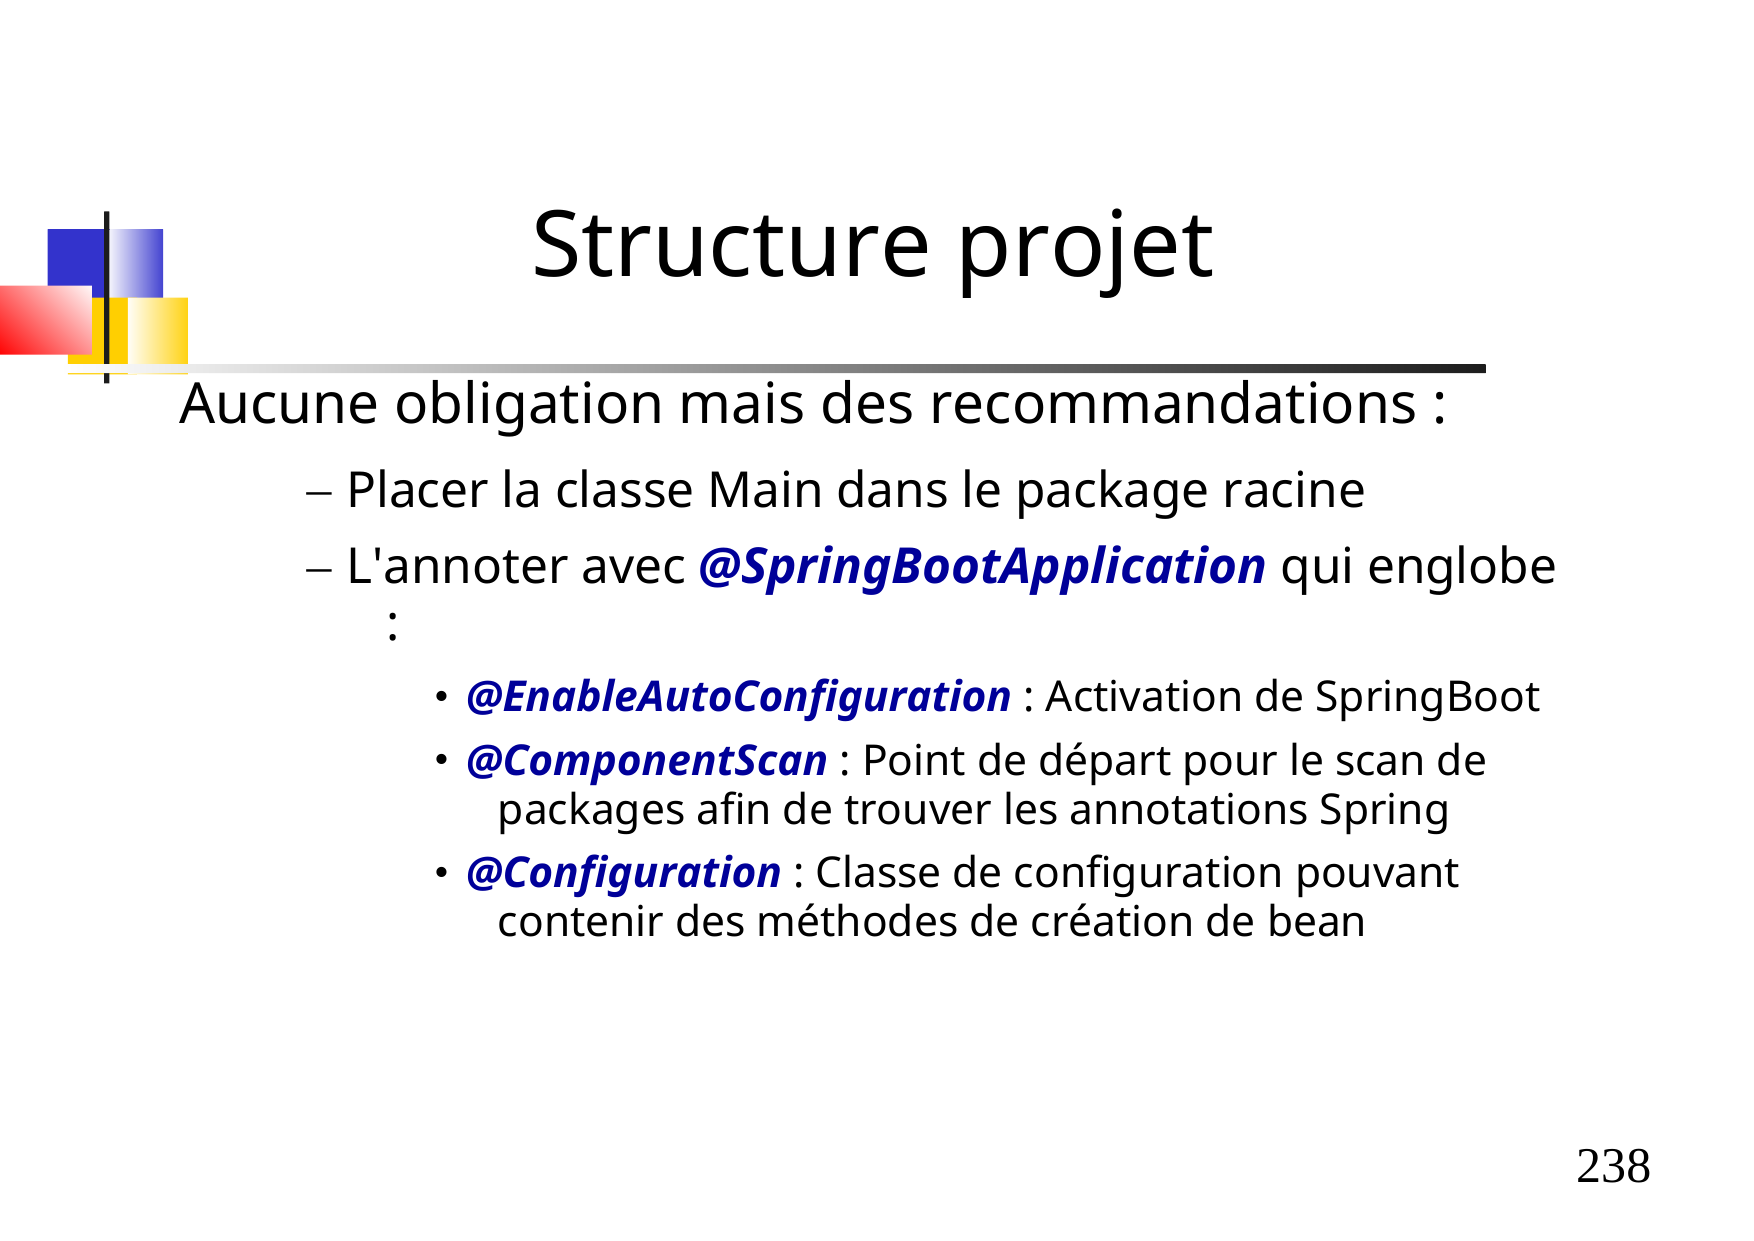

# Structure projet
Aucune obligation mais des recommandations :
Placer la classe Main dans le package racine
L'annoter avec @SpringBootApplication qui englobe :
@EnableAutoConfiguration : Activation de SpringBoot
@ComponentScan : Point de départ pour le scan de packages afin de trouver les annotations Spring
@Configuration : Classe de configuration pouvant contenir des méthodes de création de bean